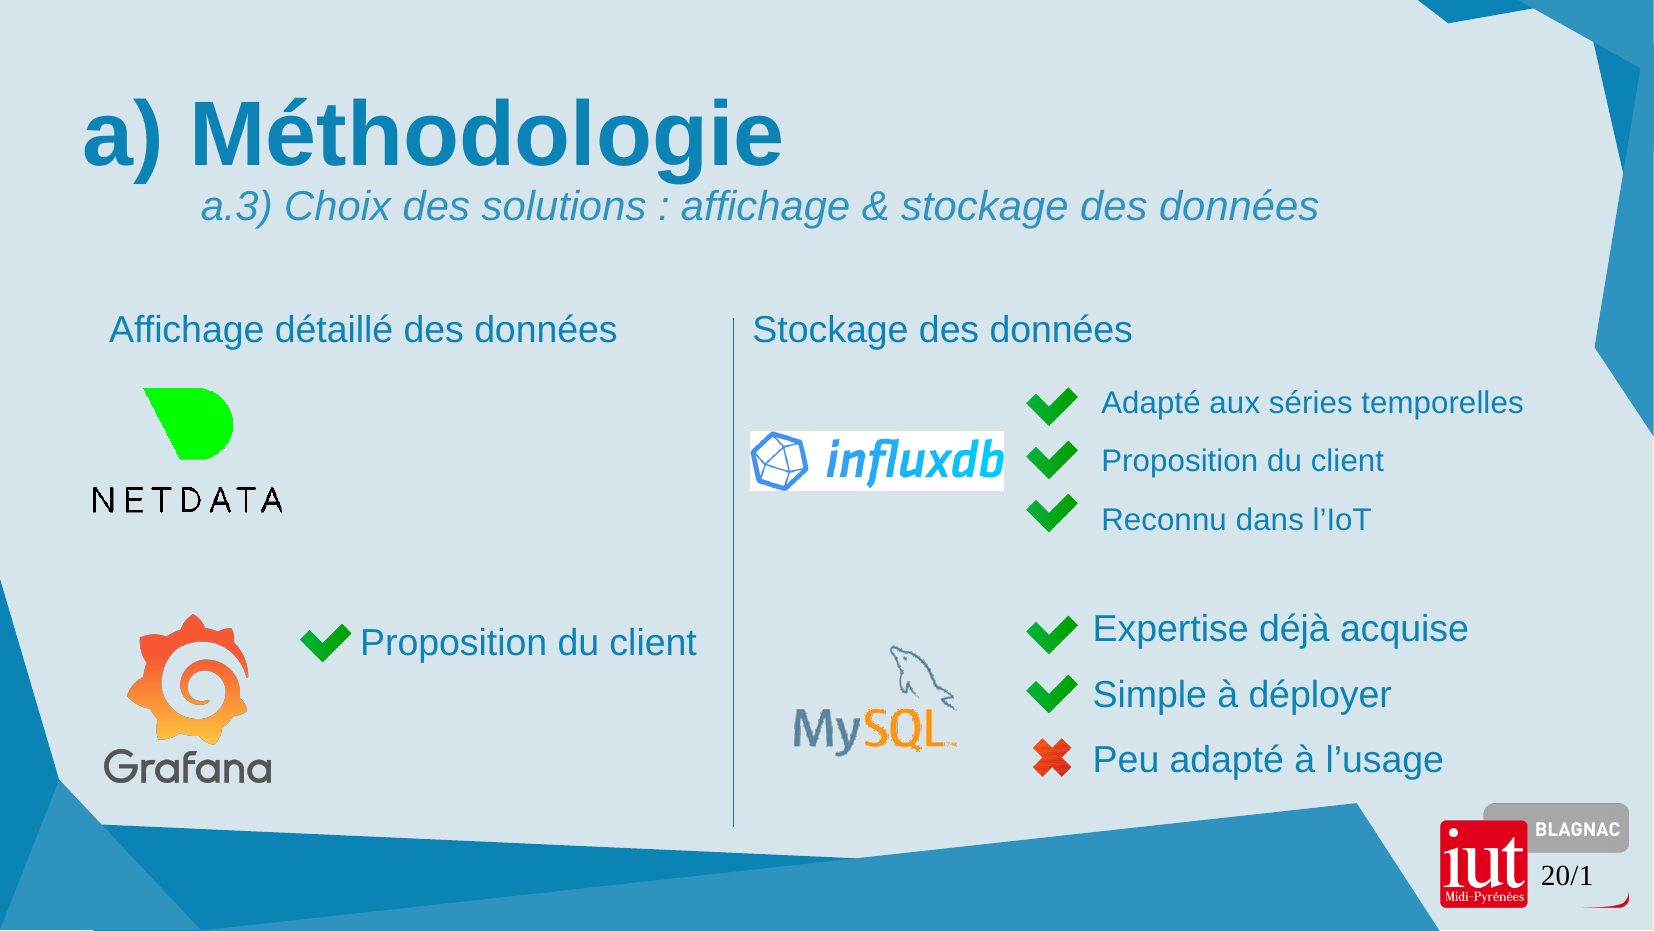

# a) Méthodologie
a.3) Choix des solutions : affichage & stockage des données
Affichage détaillé des données
Stockage des données
Adapté aux séries temporelles
Proposition du client
Reconnu dans l’IoT
Expertise déjà acquise
Simple à déployer
Peu adapté à l’usage
Proposition du client
20